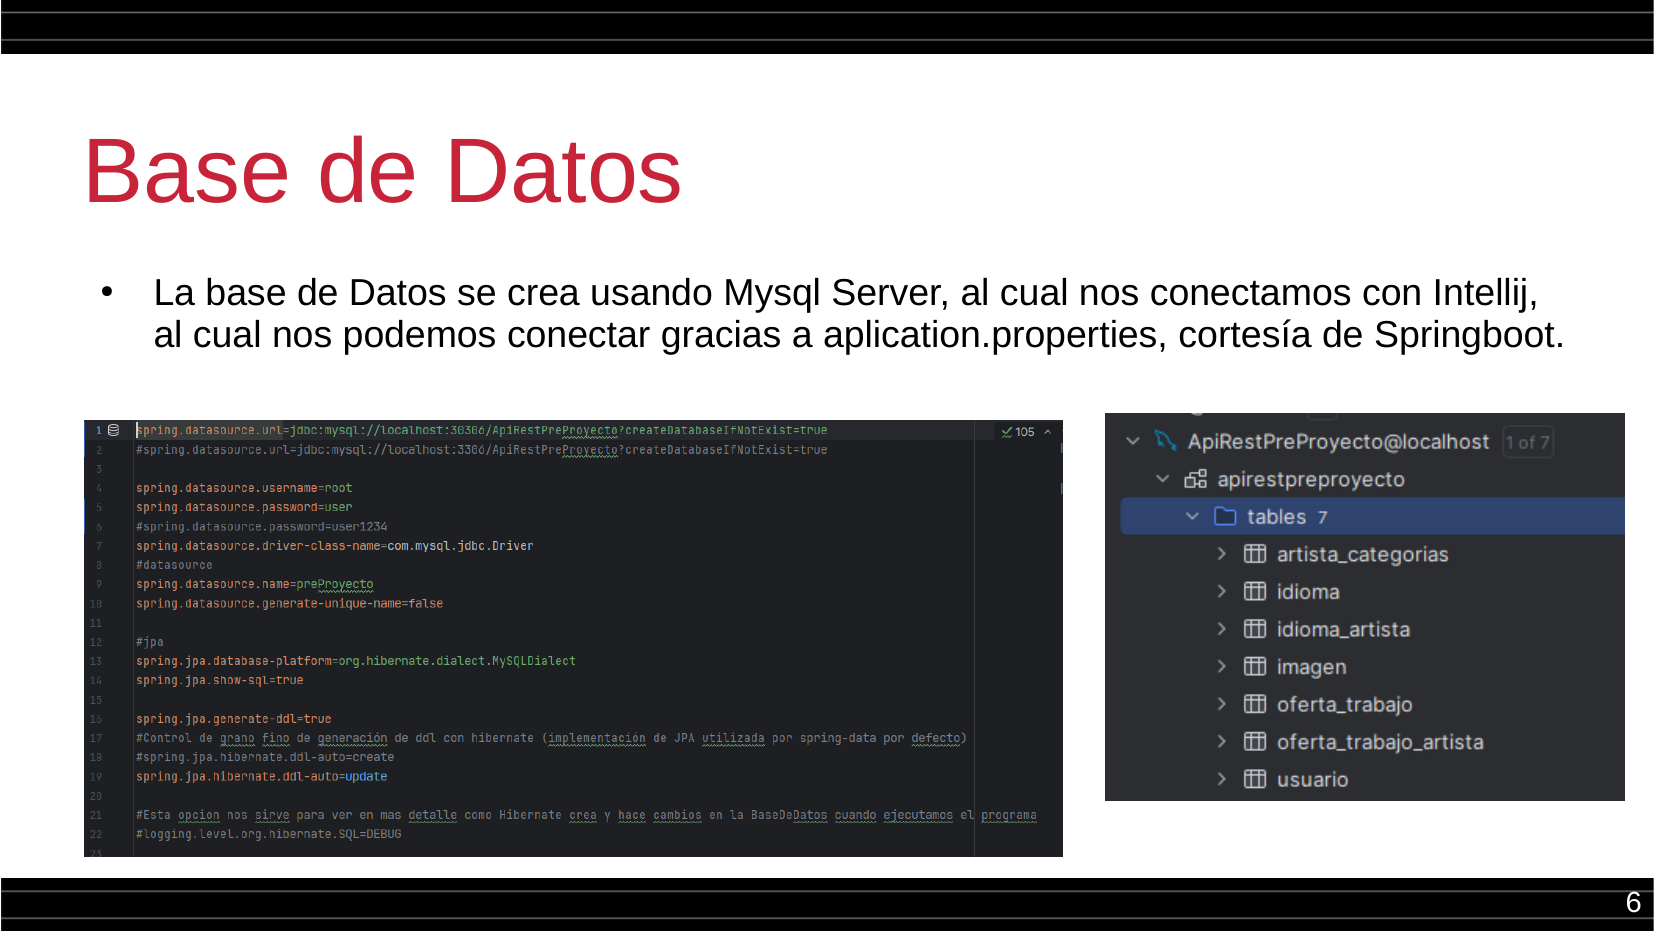

# Base de Datos
La base de Datos se crea usando Mysql Server, al cual nos conectamos con Intellij, al cual nos podemos conectar gracias a aplication.properties, cortesía de Springboot.